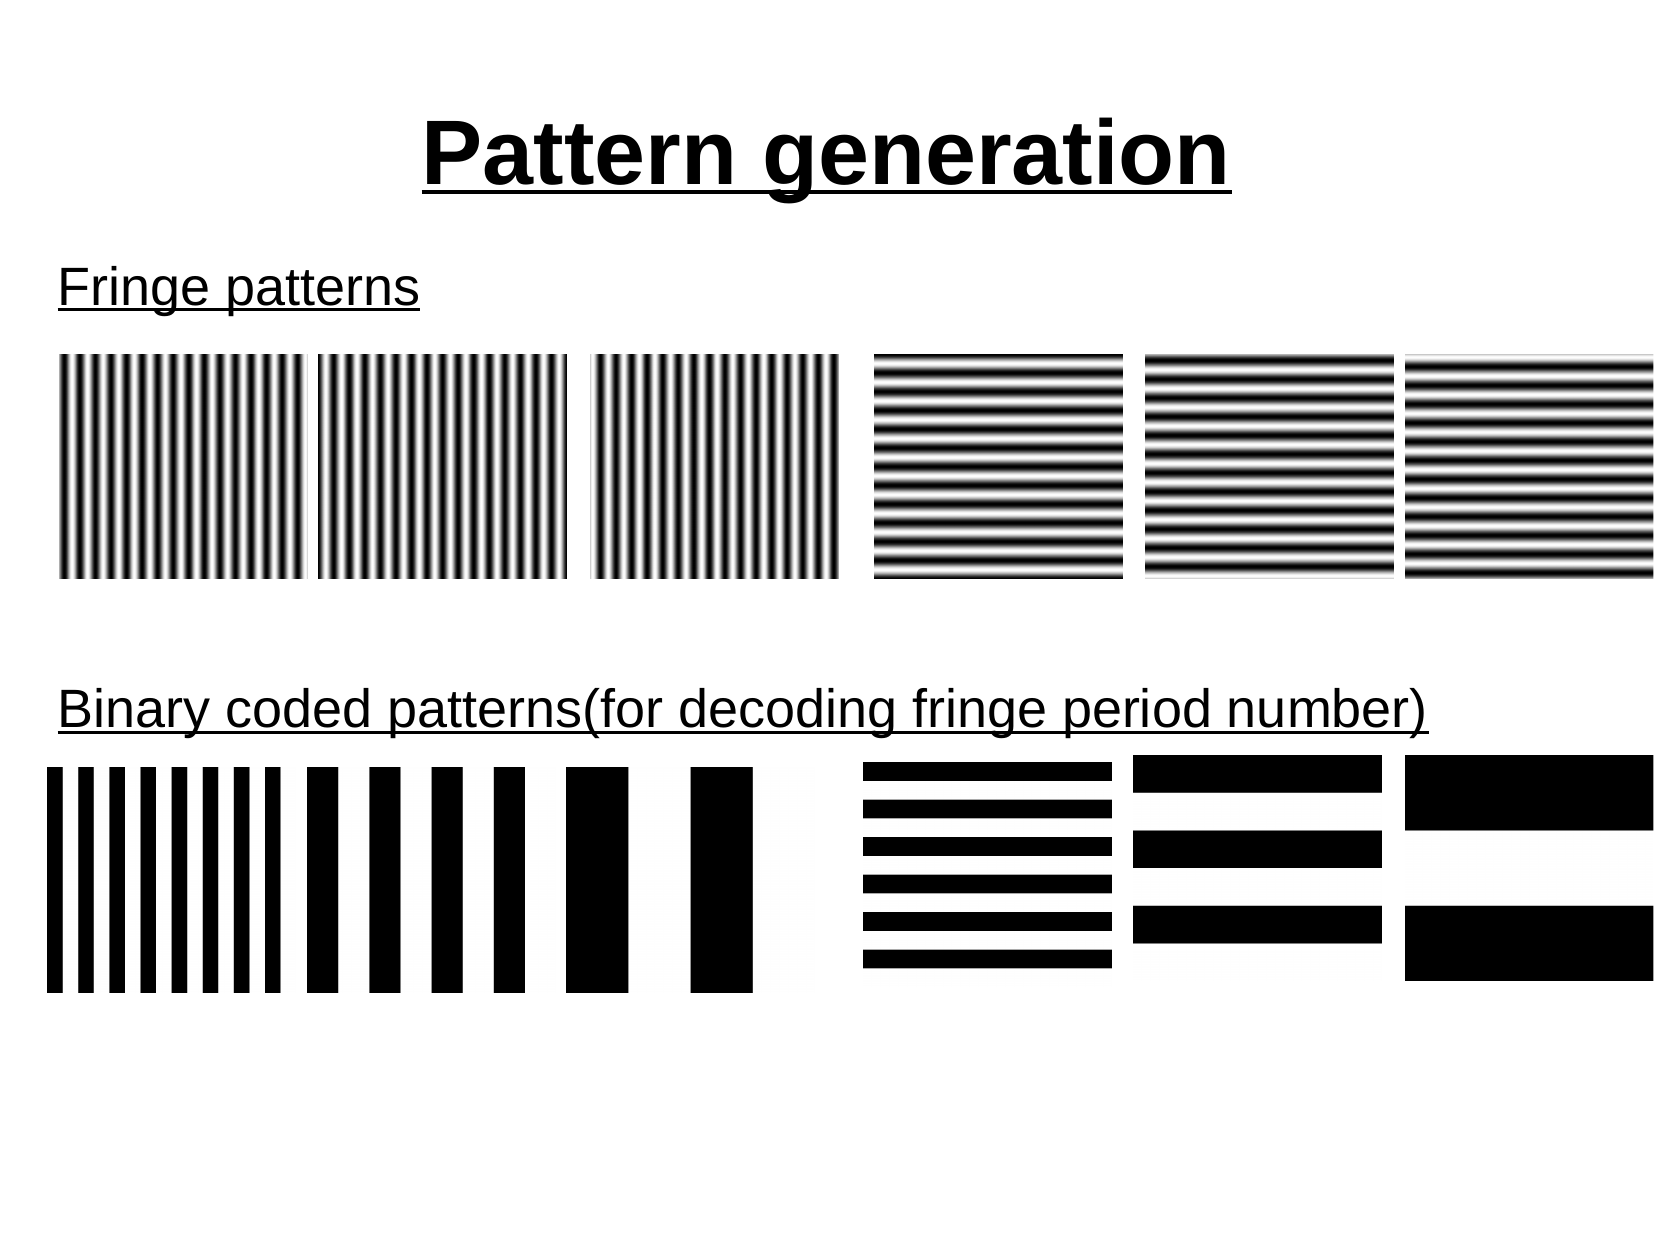

# Pattern generation
Fringe patterns
Binary coded patterns(for decoding fringe period number)